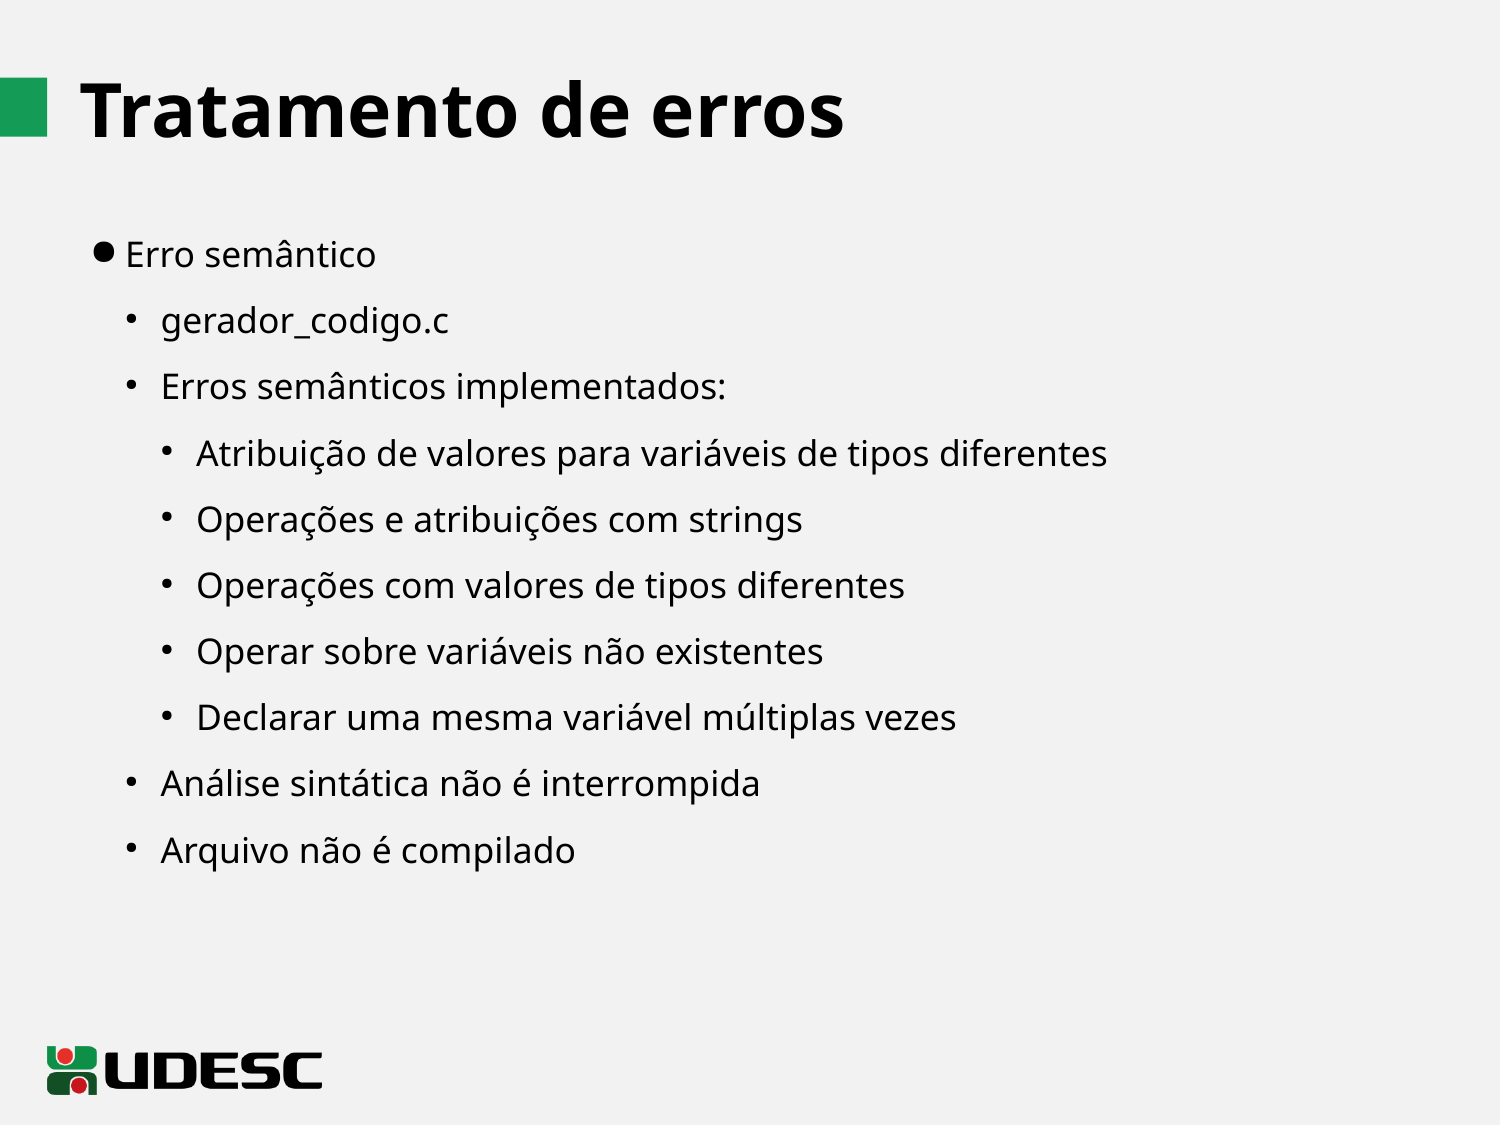

Tratamento de erros
Erro semântico
gerador_codigo.c
Erros semânticos implementados:
Atribuição de valores para variáveis de tipos diferentes
Operações e atribuições com strings
Operações com valores de tipos diferentes
Operar sobre variáveis não existentes
Declarar uma mesma variável múltiplas vezes
Análise sintática não é interrompida
Arquivo não é compilado